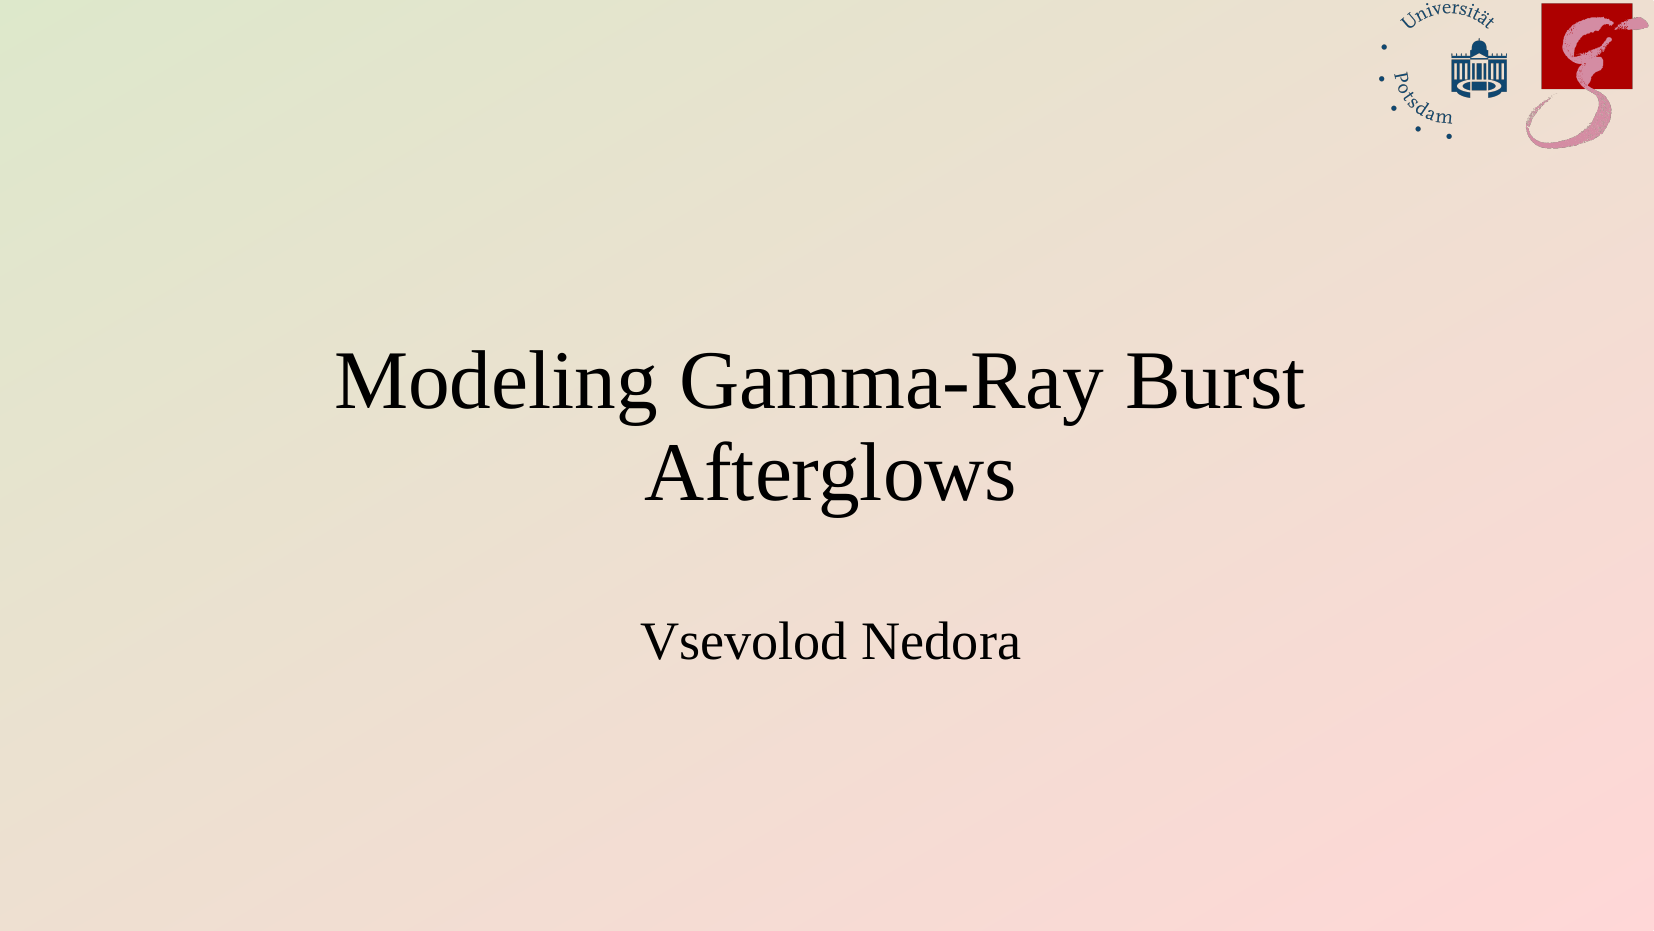

# Modeling Gamma-Ray Burst
Afterglows
Vsevolod Nedora